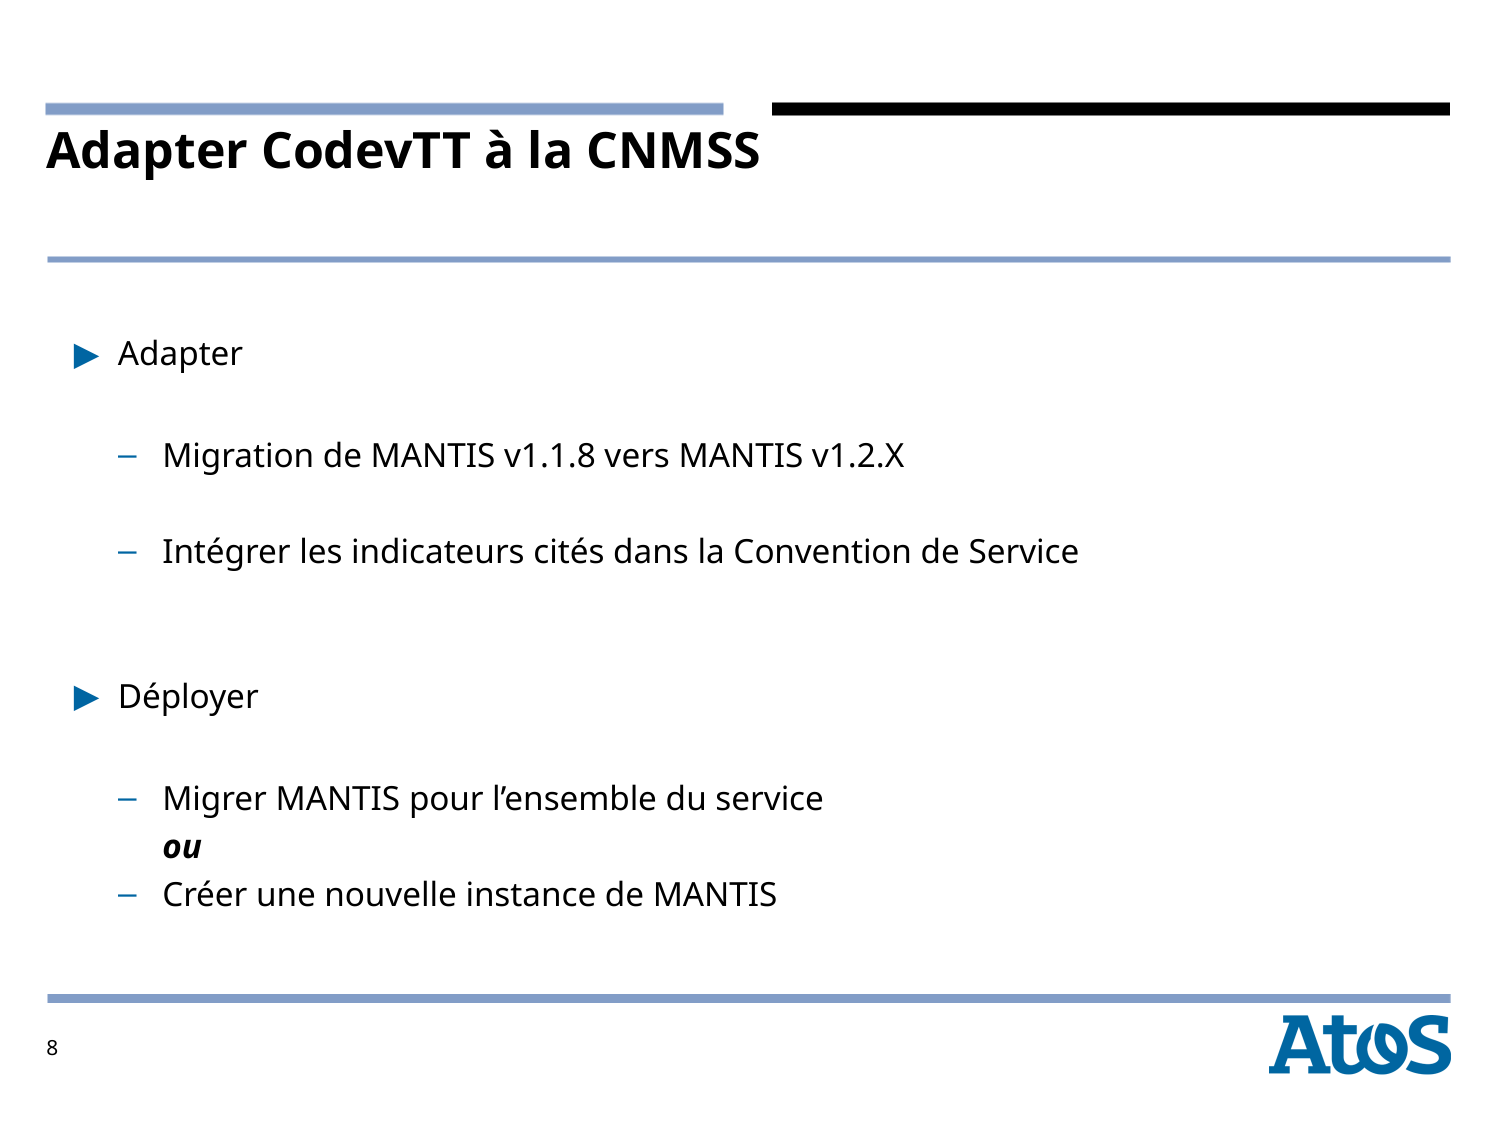

# Adapter CodevTT à la CNMSS
Adapter
Migration de MANTIS v1.1.8 vers MANTIS v1.2.X
Intégrer les indicateurs cités dans la Convention de Service
Déployer
Migrer MANTIS pour l’ensemble du service
ou
Créer une nouvelle instance de MANTIS
8